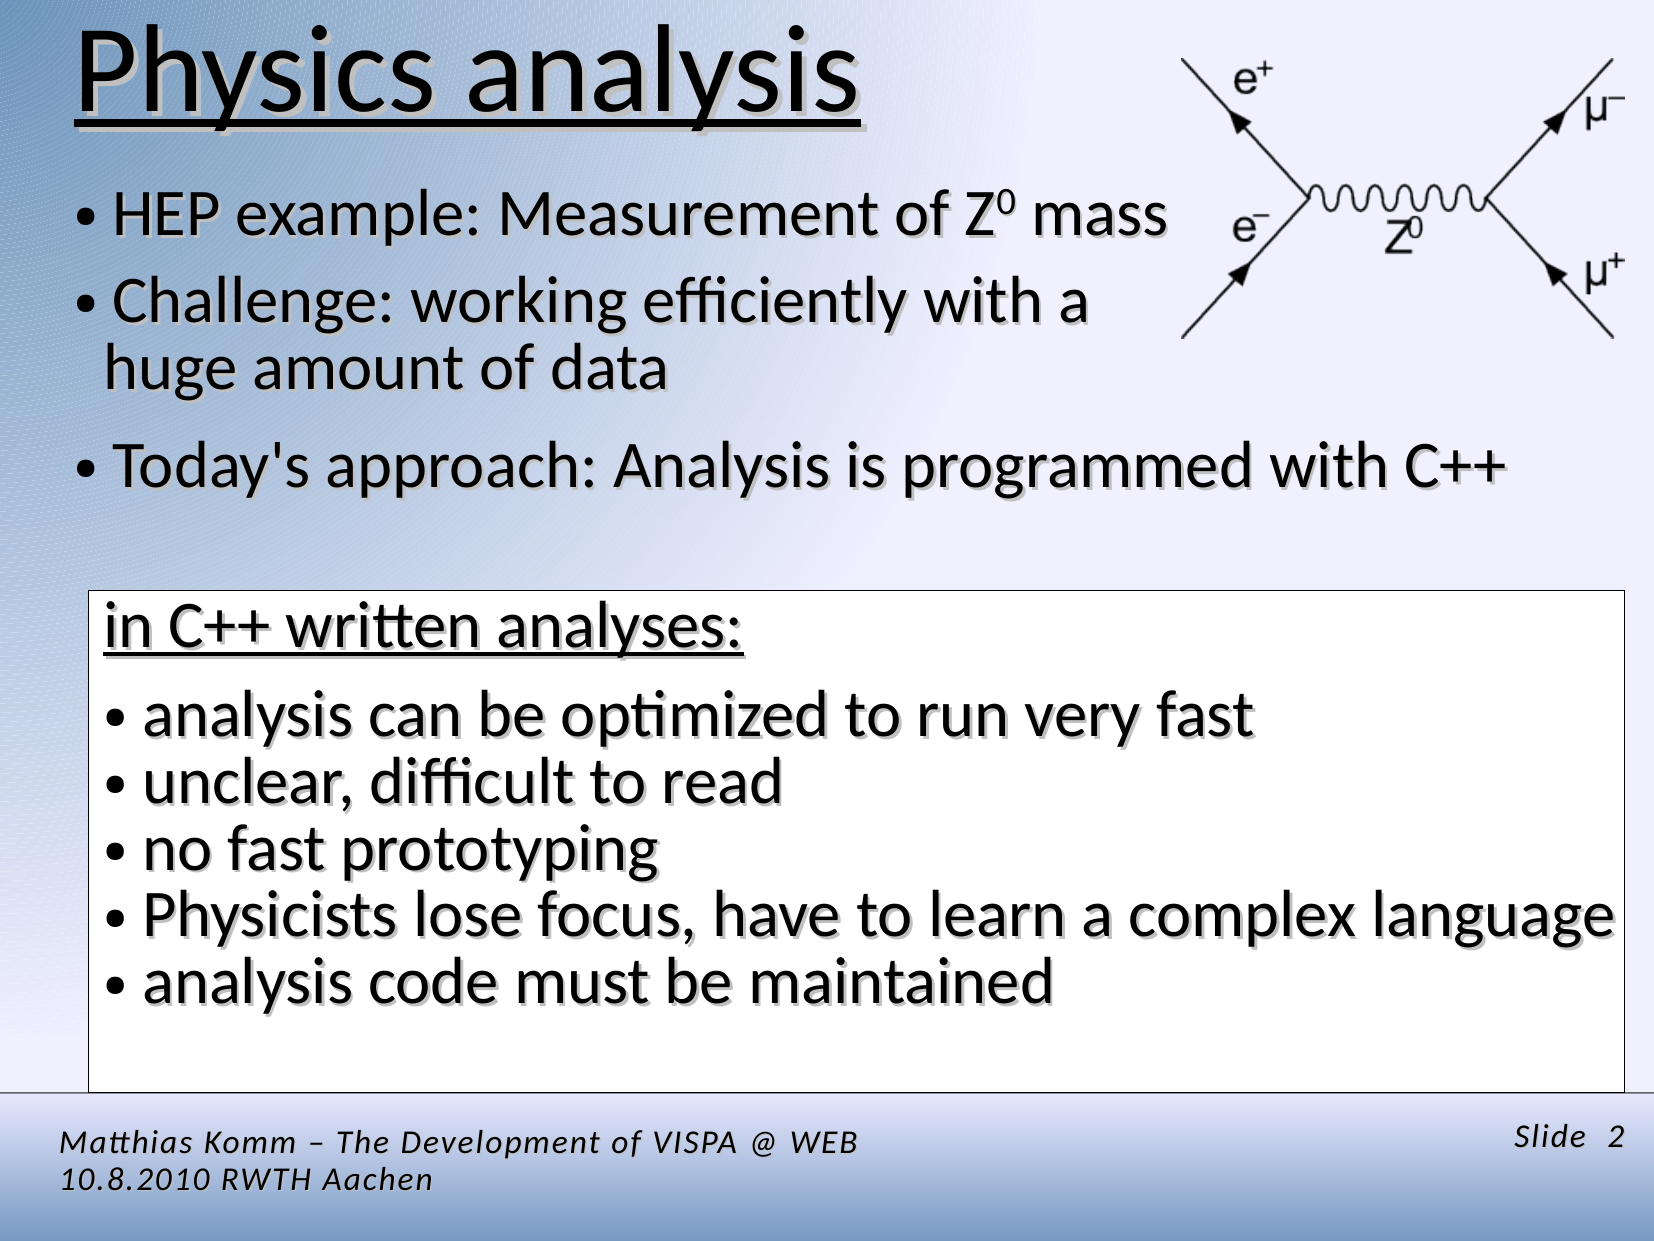

Physics analysis
 HEP example: Measurement of Z0 mass
 Challenge: working efficiently with a huge amount of data
 Today's approach: Analysis is programmed with C++
in C++ written analyses:
 analysis can be optimized to run very fast
 unclear, difficult to read
 no fast prototyping
 Physicists lose focus, have to learn a complex language
 analysis code must be maintained
2
Matthias Komm